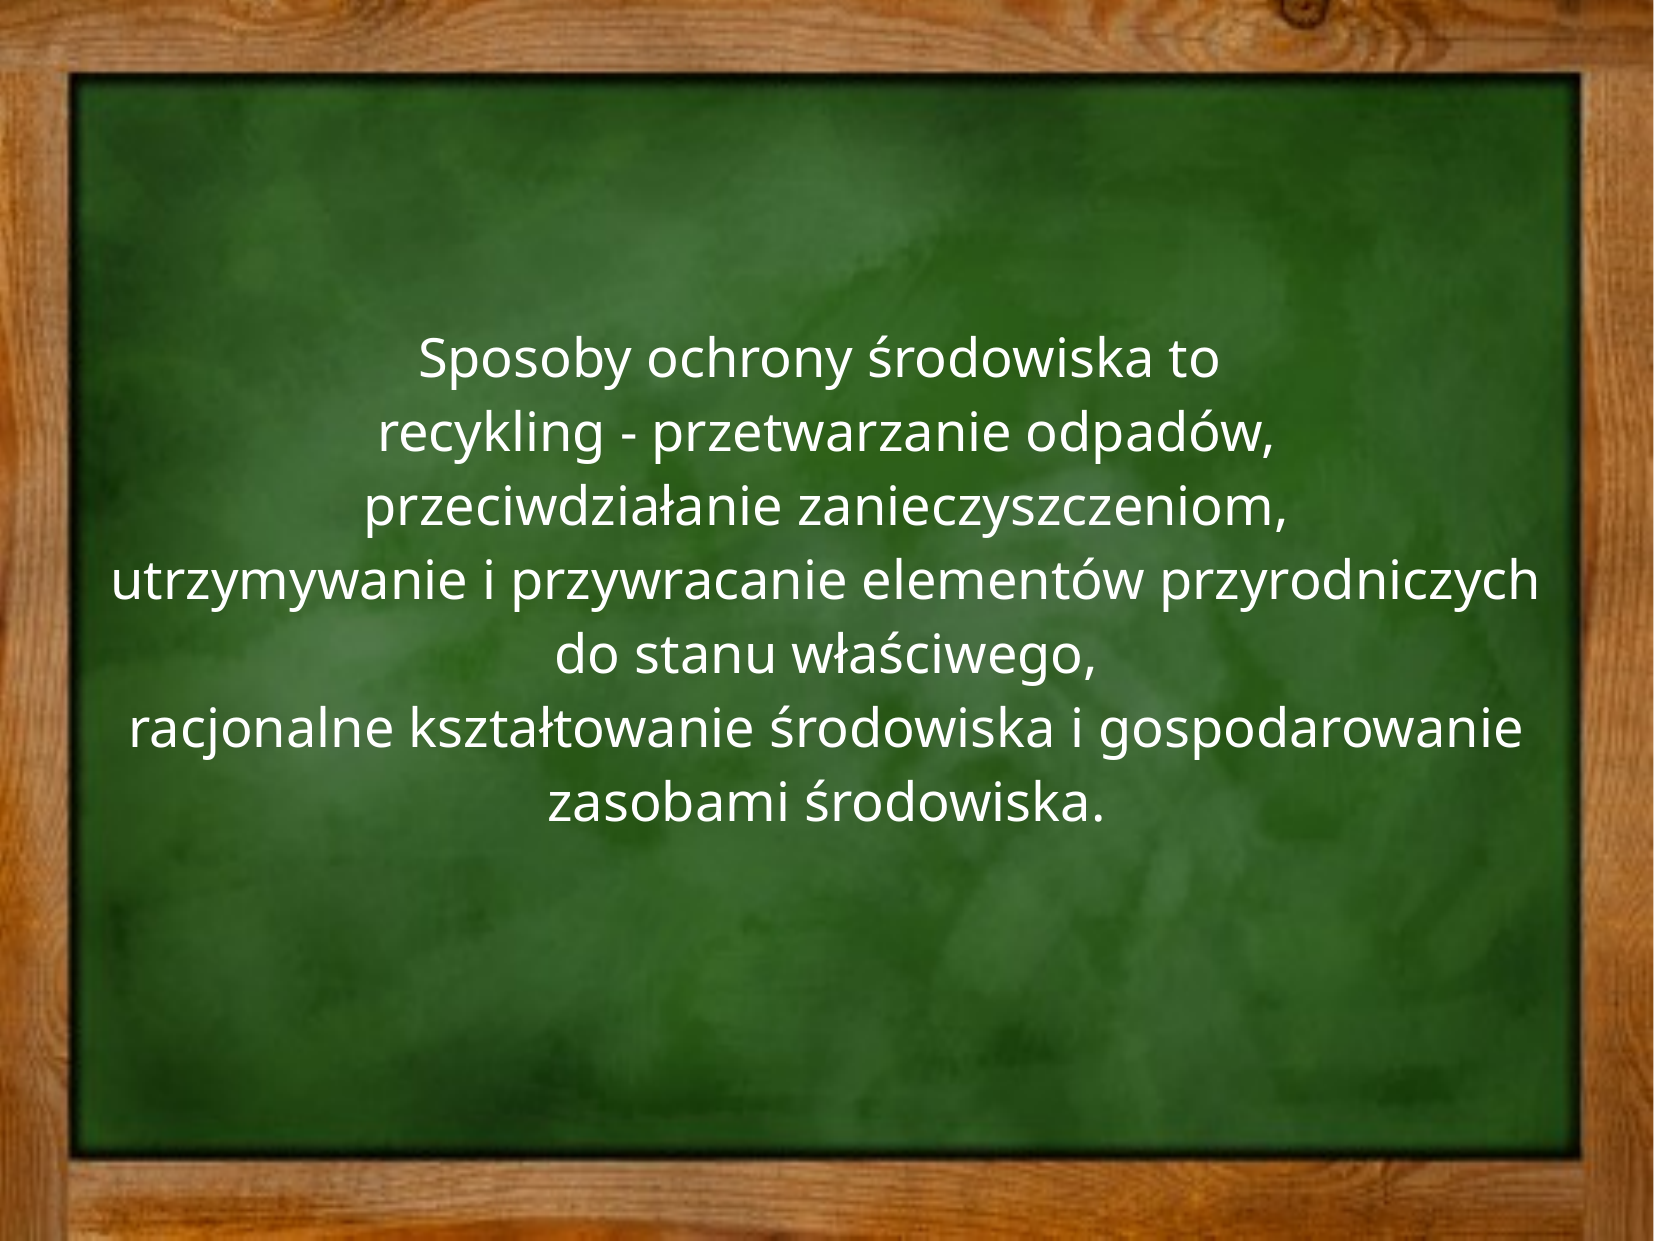

Sposoby ochrony środowiska to
recykling - przetwarzanie odpadów,
przeciwdziałanie zanieczyszczeniom,
utrzymywanie i przywracanie elementów przyrodniczych do stanu właściwego,
racjonalne kształtowanie środowiska i gospodarowanie zasobami środowiska.